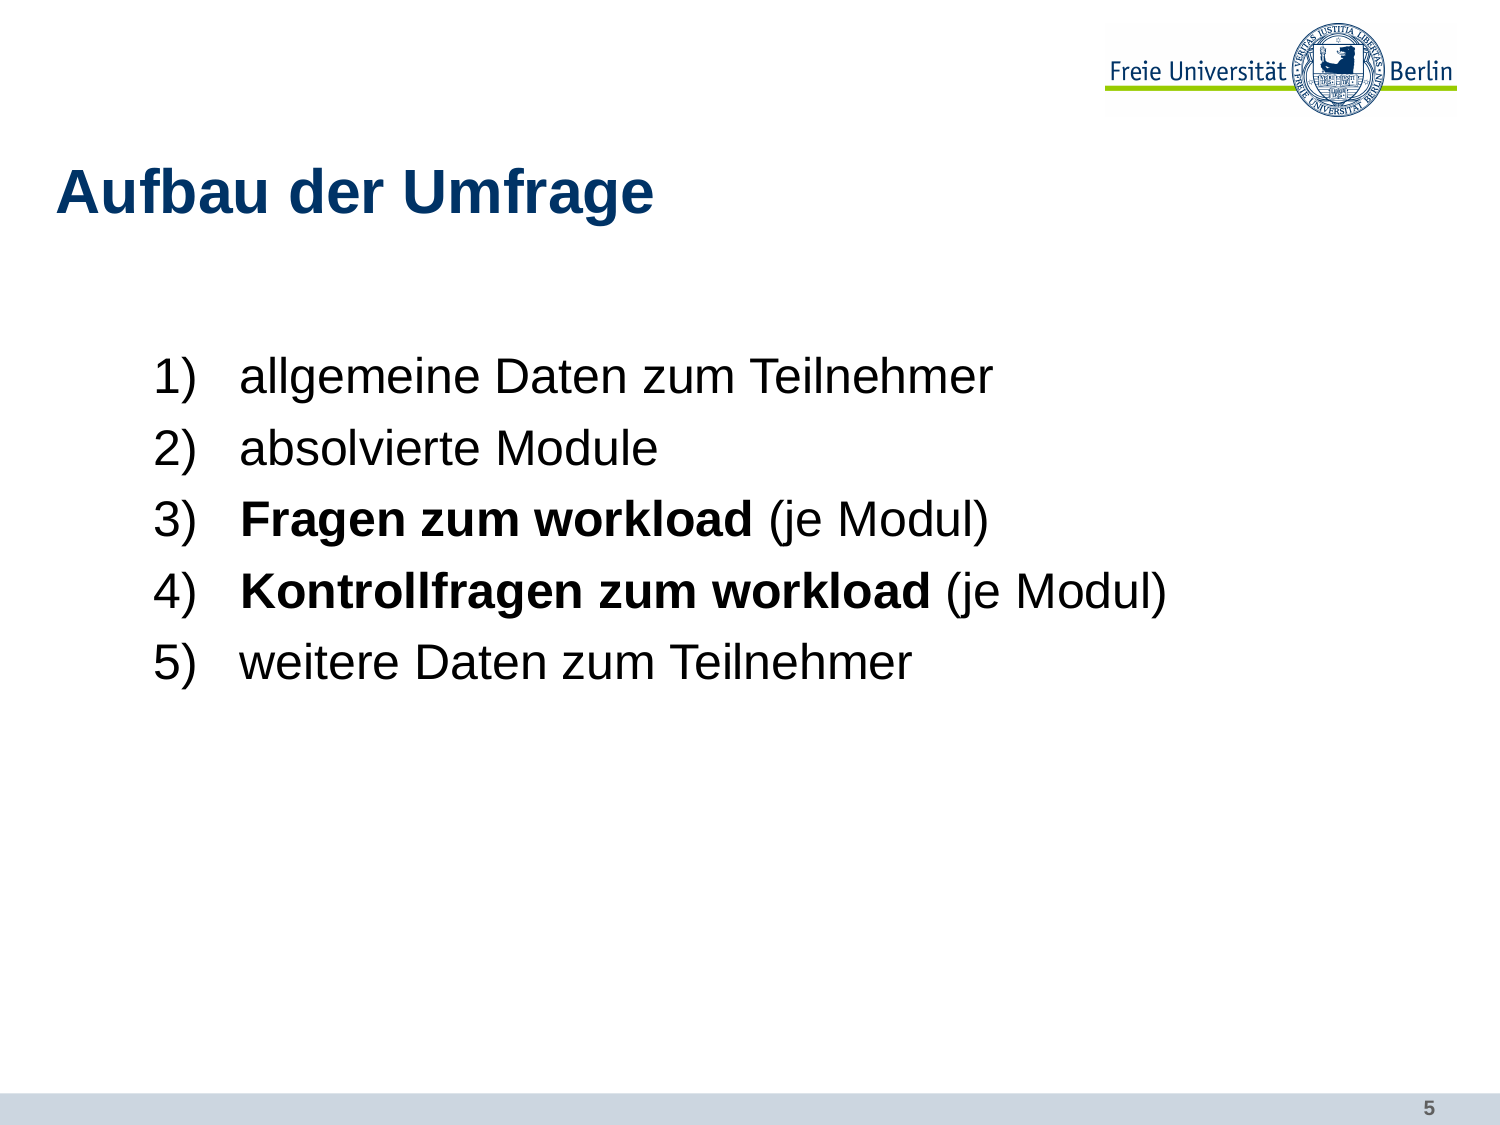

# Aufbau der Umfrage
1) allgemeine Daten zum Teilnehmer
2) absolvierte Module
3) Fragen zum workload (je Modul)
4) Kontrollfragen zum workload (je Modul)
5) weitere Daten zum Teilnehmer